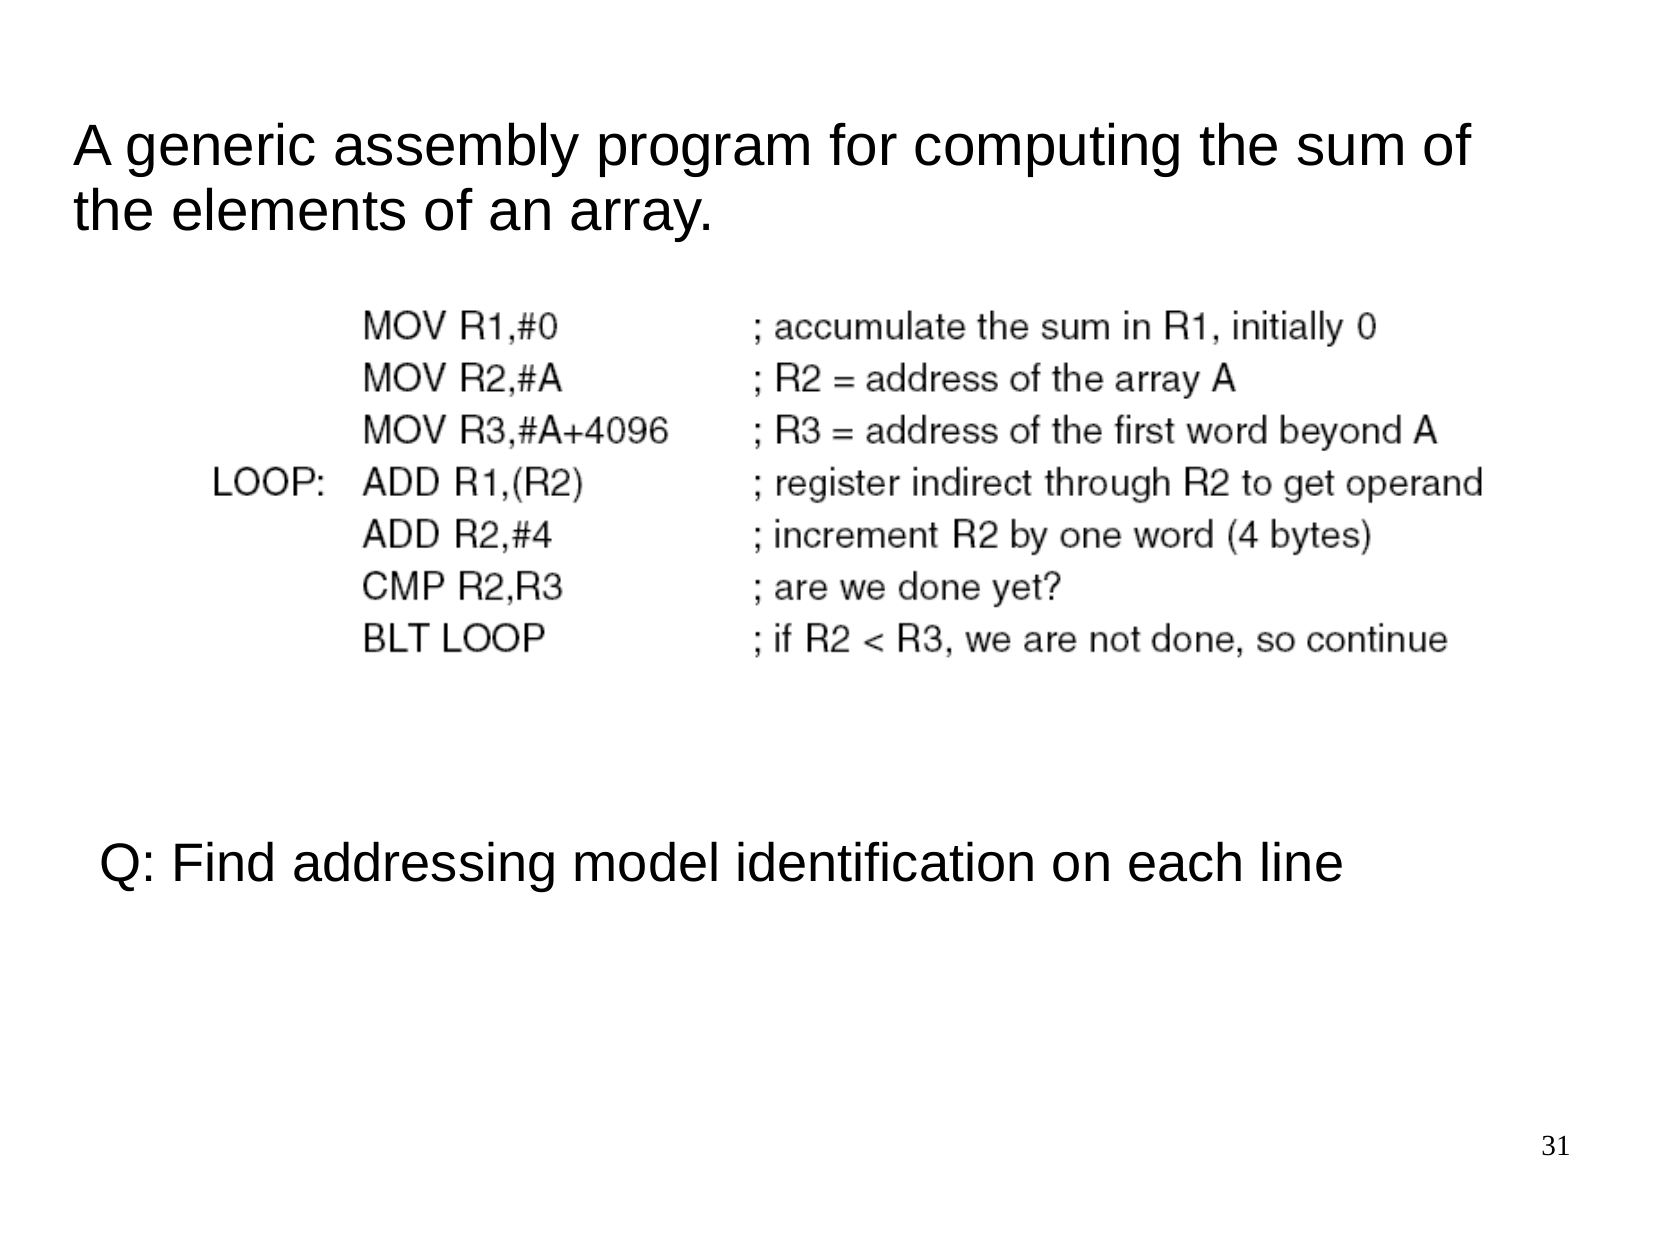

# A generic assembly program for computing the sum of the elements of an array.
Q: Find addressing model identification on each line
31